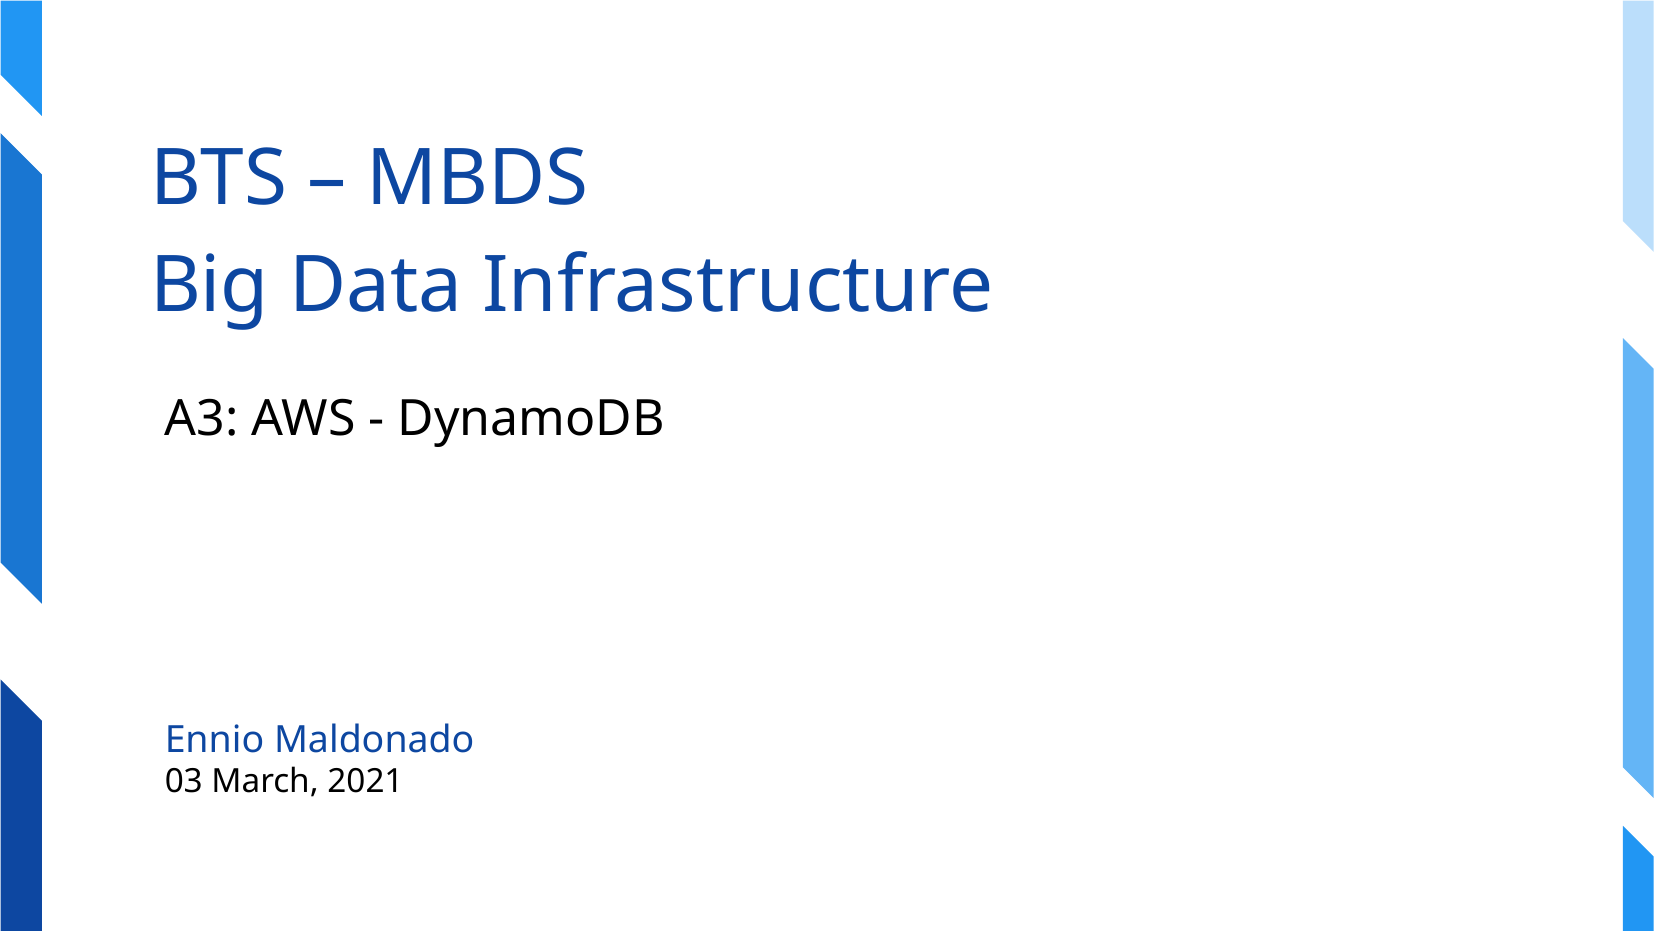

# BTS – MBDS Big Data Infrastructure
A3: AWS - DynamoDB
Ennio Maldonado
03 March, 2021